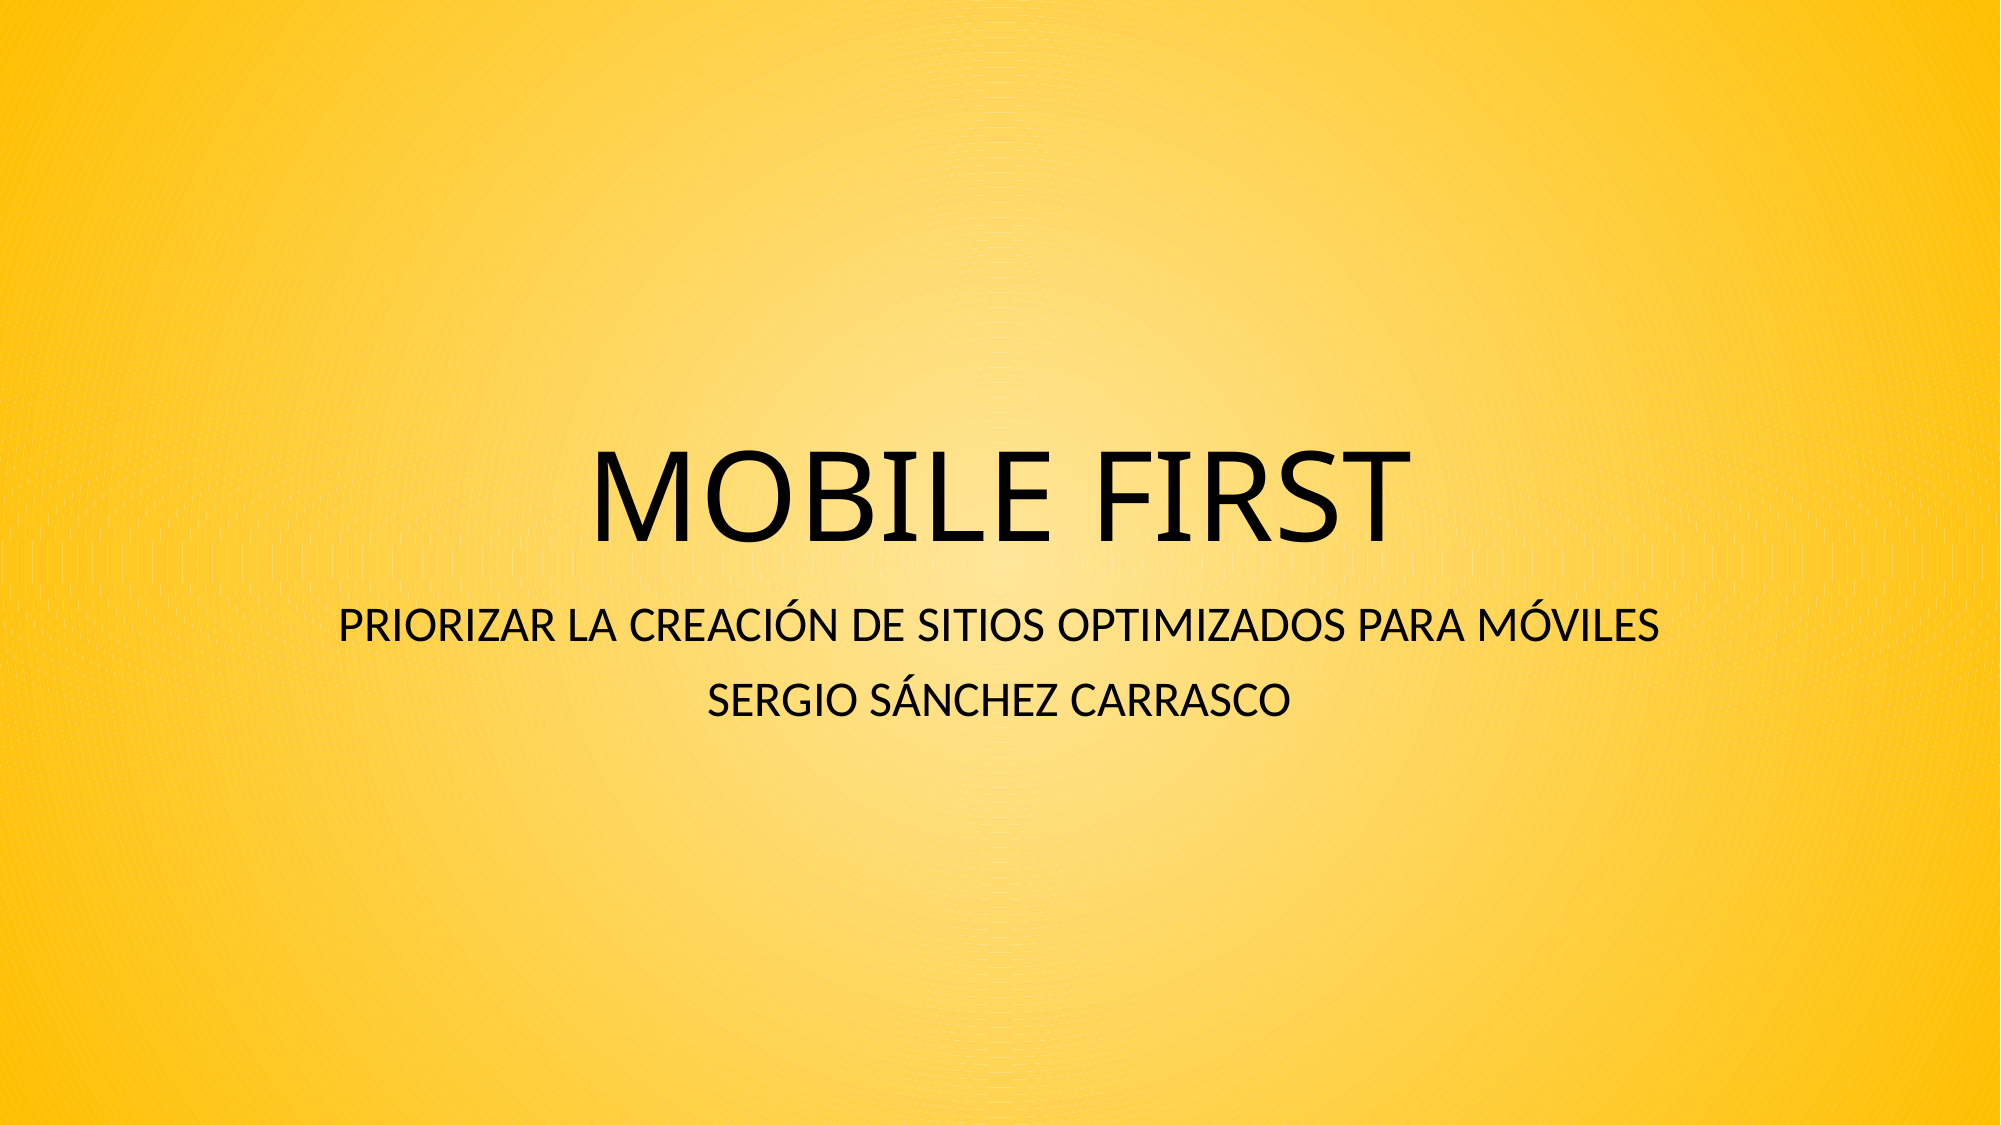

# MOBILE FIRST
PRIORIZAR LA CREACIÓN DE SITIOS OPTIMIZADOS PARA MÓVILES
SERGIO SÁNCHEZ CARRASCO